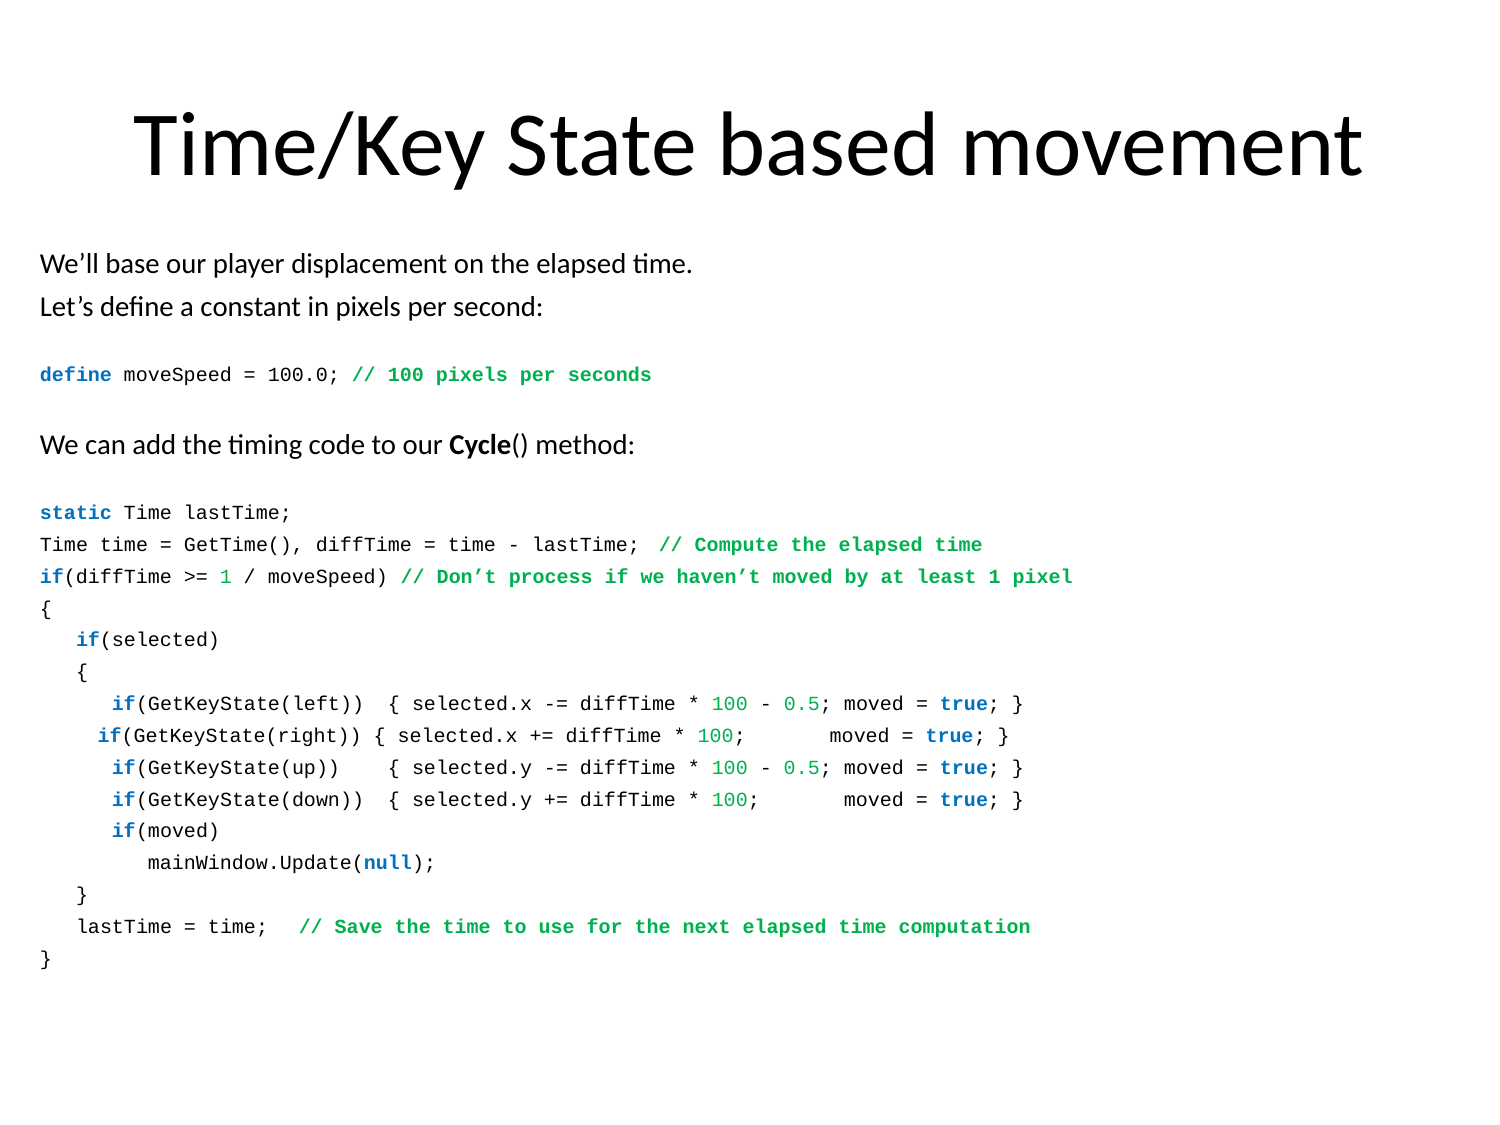

# Time/Key State based movement
We’ll base our player displacement on the elapsed time.
Let’s define a constant in pixels per second:
define moveSpeed = 100.0; // 100 pixels per seconds
We can add the timing code to our Cycle() method:
static Time lastTime;
Time time = GetTime(), diffTime = time - lastTime;	// Compute the elapsed time
if(diffTime >= 1 / moveSpeed)	 // Don’t process if we haven’t moved by at least 1 pixel
{
 if(selected)
 {
 if(GetKeyState(left)) { selected.x -= diffTime * 100 - 0.5; moved = true; }
	 if(GetKeyState(right)) { selected.x += diffTime * 100; moved = true; }
 if(GetKeyState(up)) { selected.y -= diffTime * 100 - 0.5; moved = true; }
 if(GetKeyState(down)) { selected.y += diffTime * 100; moved = true; }
 if(moved)
 mainWindow.Update(null);
 }
 lastTime = time;	// Save the time to use for the next elapsed time computation
}